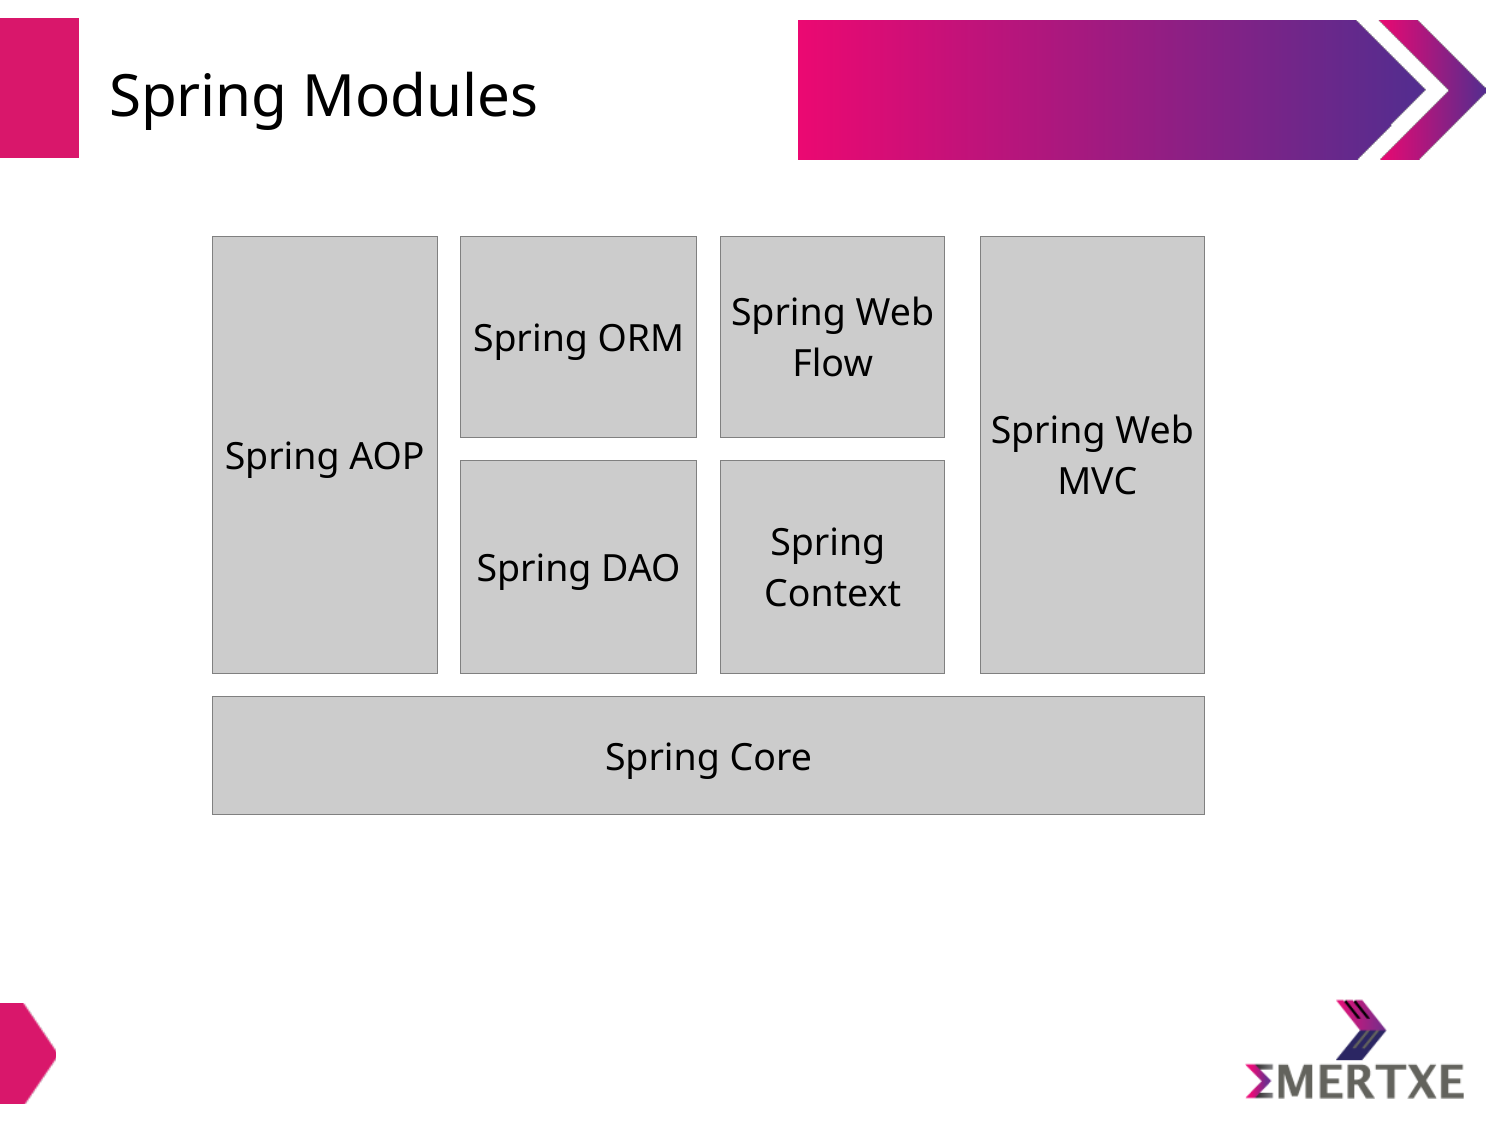

Spring Modules
Spring AOP
Spring ORM
Spring Web
Flow
Spring Web
 MVC
Spring DAO
Spring
Context
Spring Core